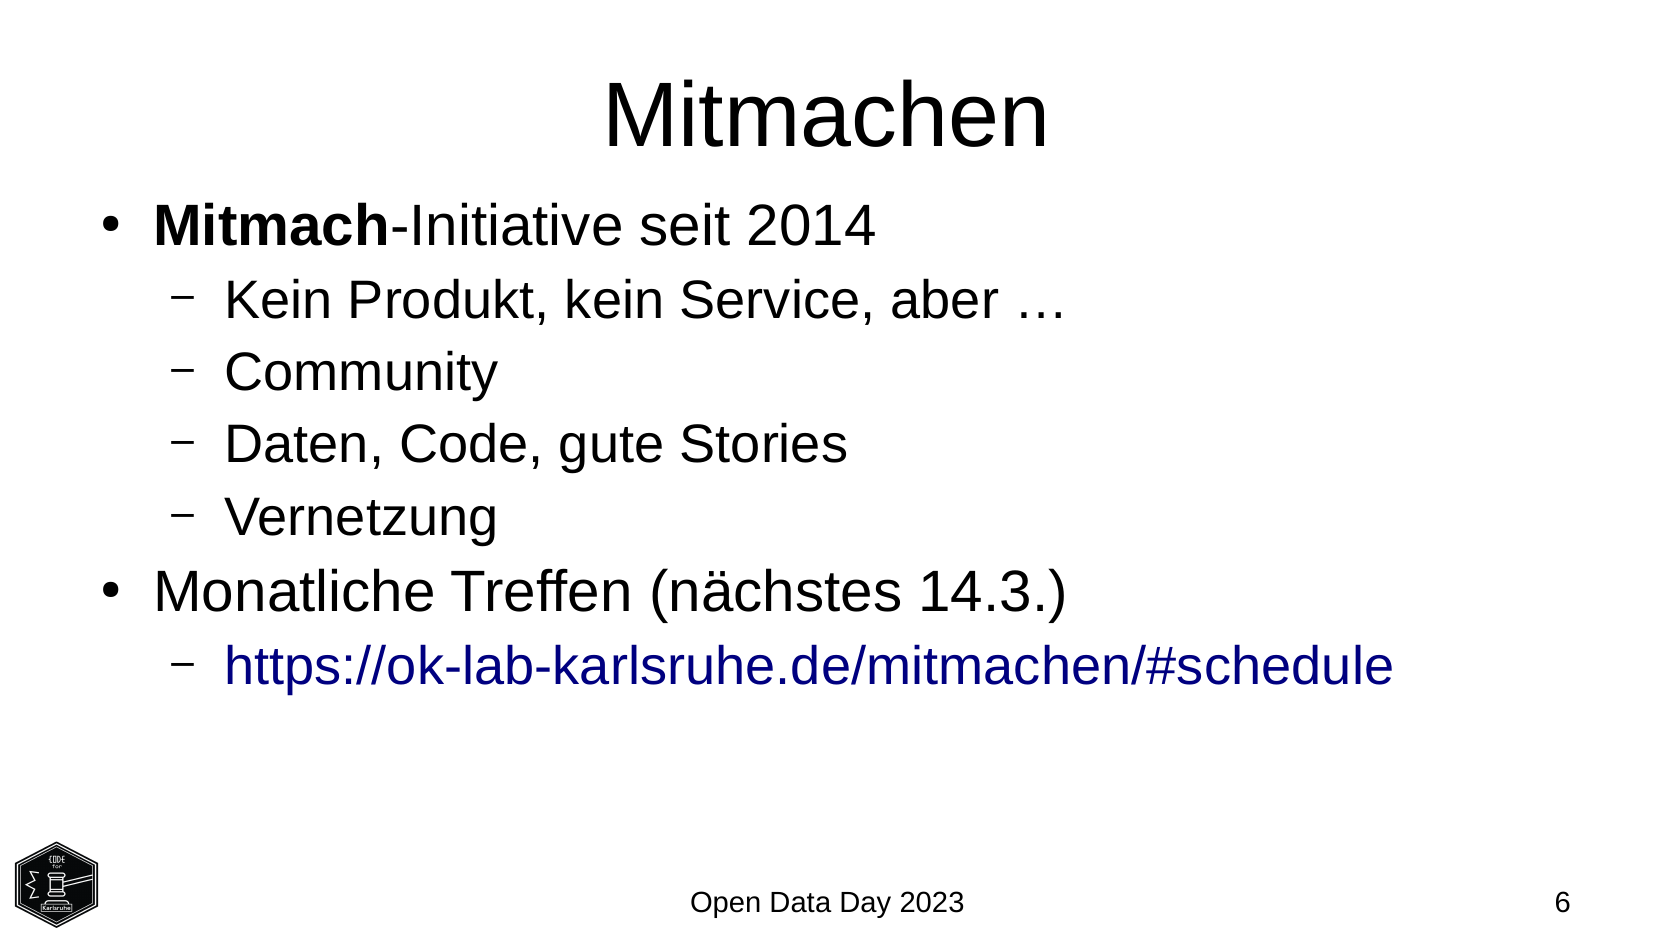

# Mitmachen
Mitmach-Initiative seit 2014
Kein Produkt, kein Service, aber …
Community
Daten, Code, gute Stories
Vernetzung
Monatliche Treffen (nächstes 14.3.)
https://ok-lab-karlsruhe.de/mitmachen/#schedule
Open Data Day 2023
6